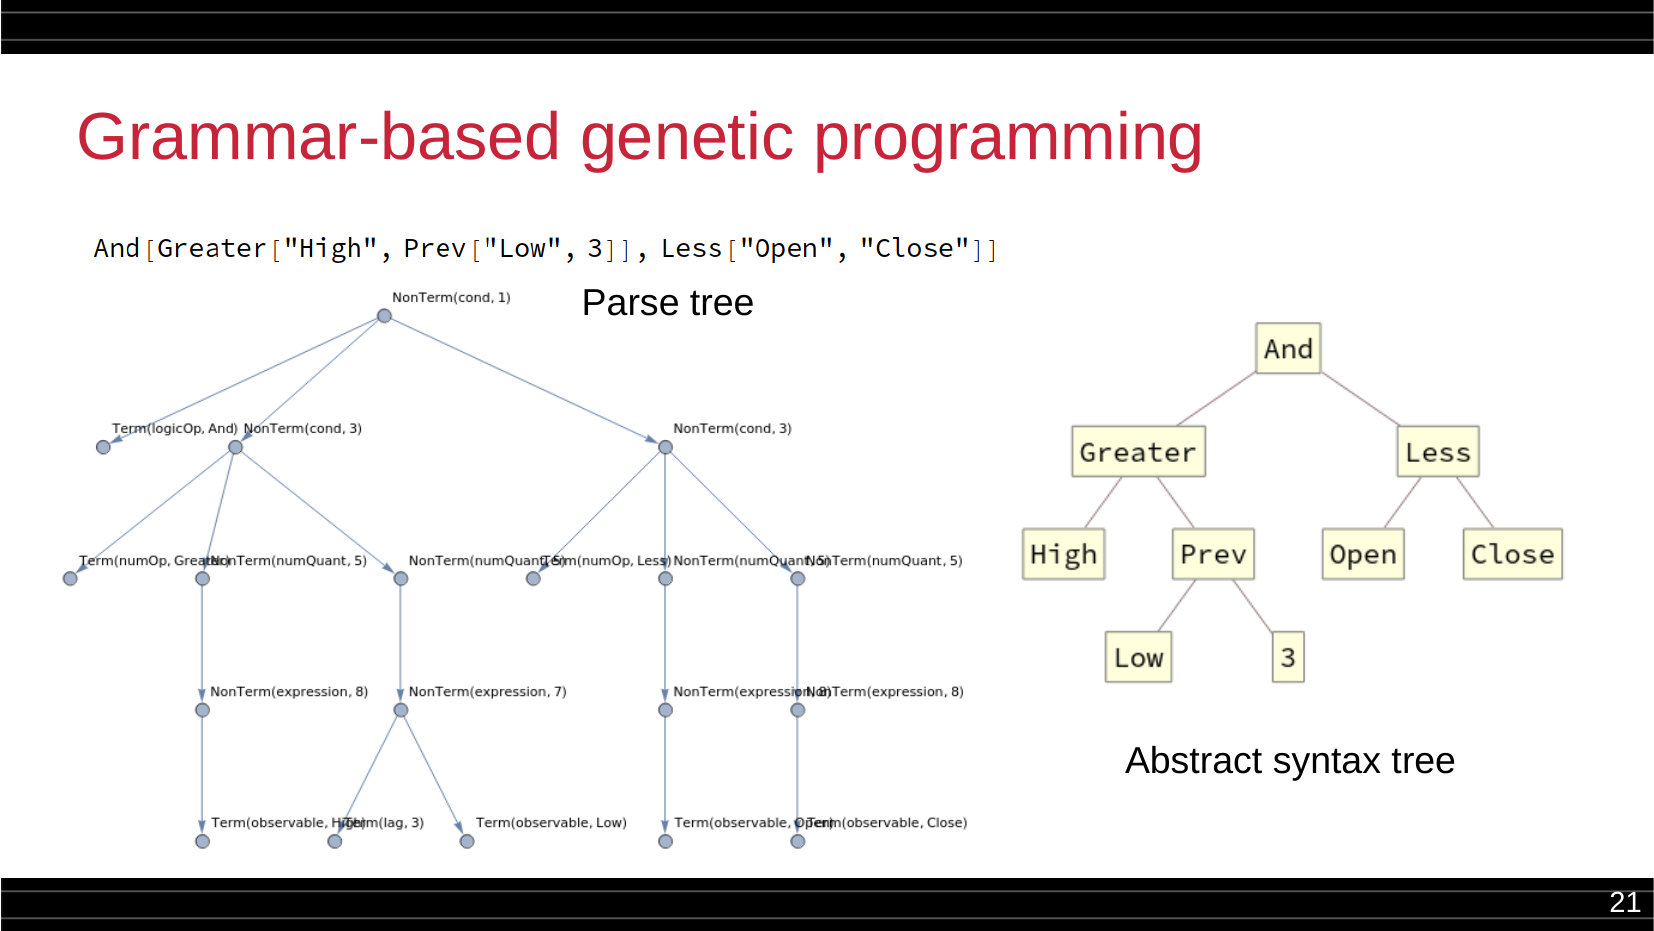

# Grammar-based genetic programming
Parse tree
Abstract syntax tree